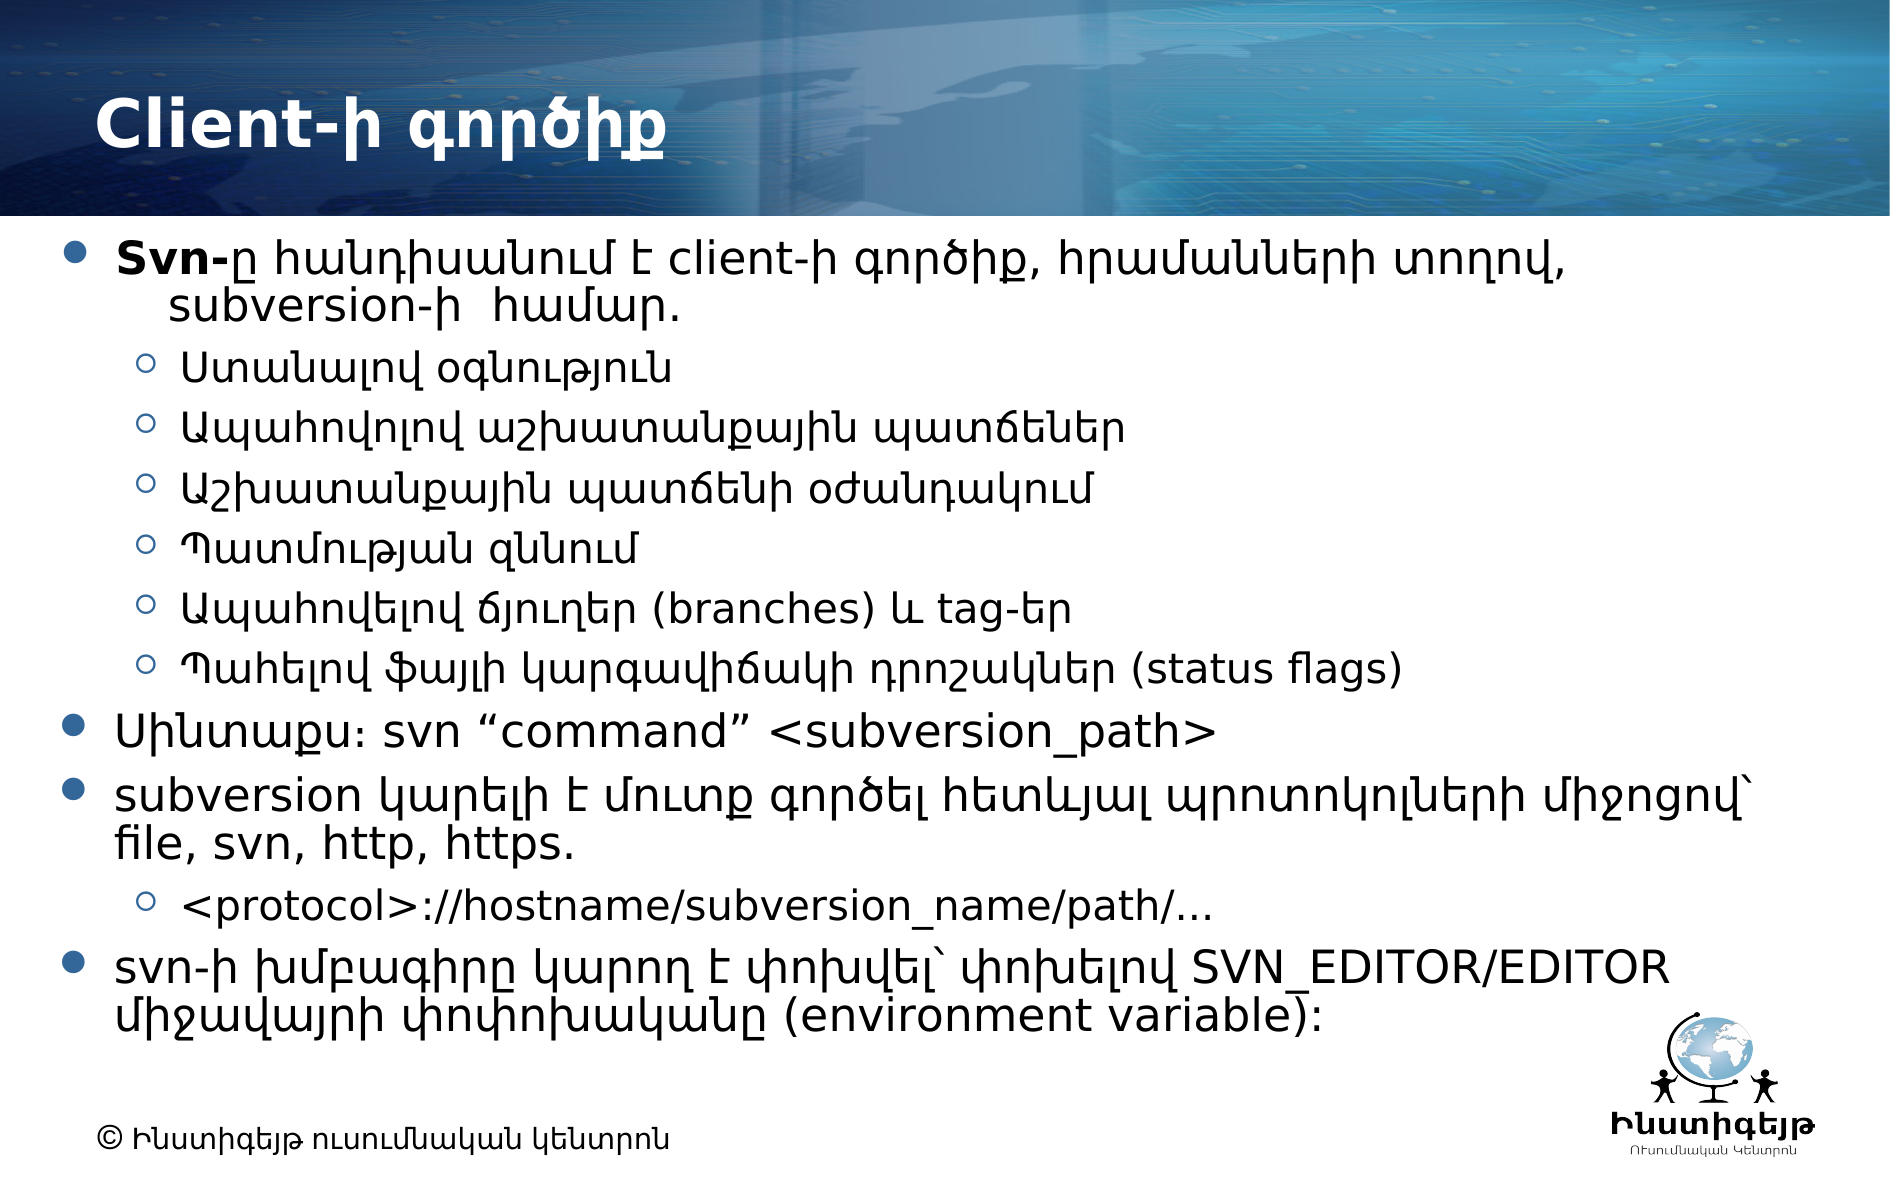

# Client-ի գործիք
Svn-ը հանդիսանում է client-ի գործիք, հրամանների տողով, subversion-ի համար․
Ստանալով օգնություն
Ապահովոլով աշխատանքային պատճեներ
Աշխատանքային պատճենի օժանդակում
Պատմության զննում
Ապահովելով ճյուղեր (branches) և tag-եր
Պահելով ֆայլի կարգավիճակի դրոշակներ (status flags)
Սինտաքս։ svn “command” <subversion_path>
subversion կարելի է մուտք գործել հետևյալ պրոտոկոլների միջոցով՝ file, svn, http, https.
<protocol>://hostname/subversion_name/path/...
svn-ի խմբագիրը կարող է փոխվել՝ փոխելով SVN_EDITOR/EDITOR միջավայրի փոփոխականը (environment variable):